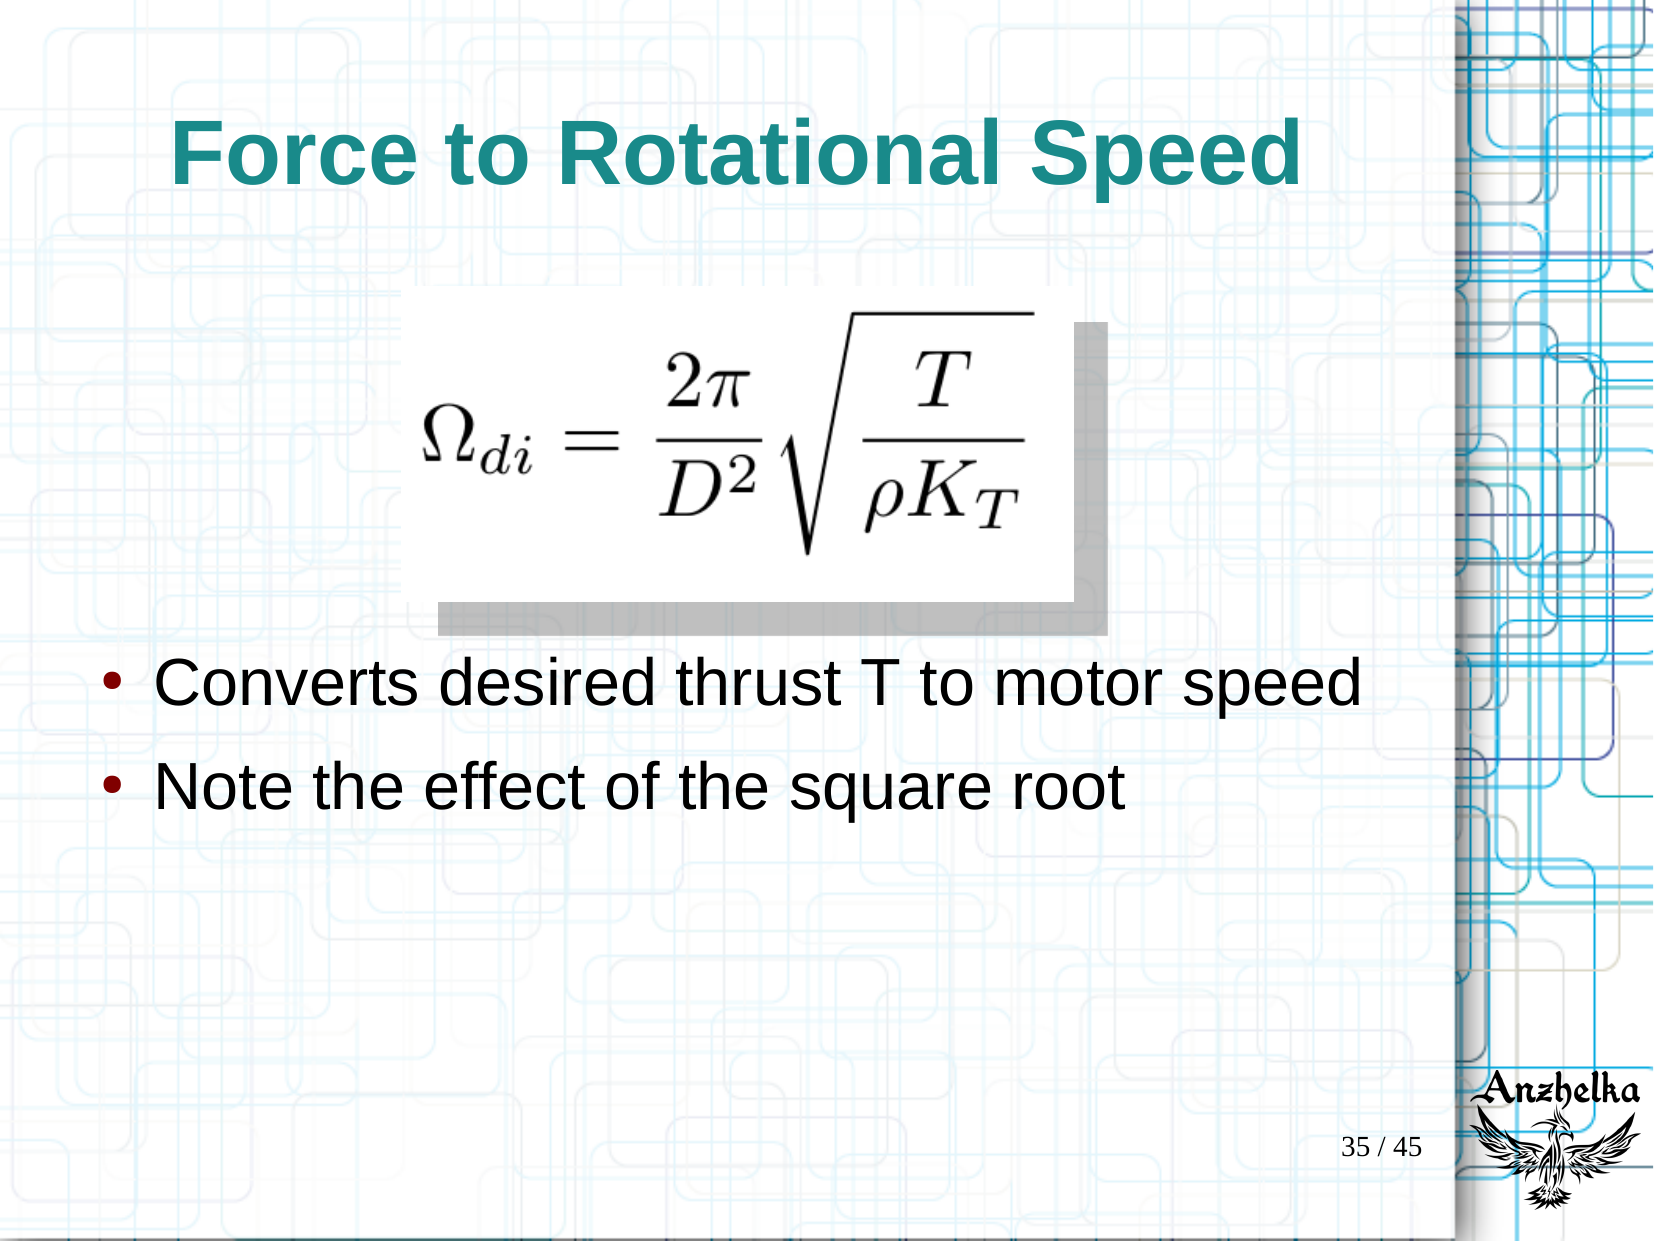

# Force to Rotational Speed
Converts desired thrust T to motor speed
Note the effect of the square root
35